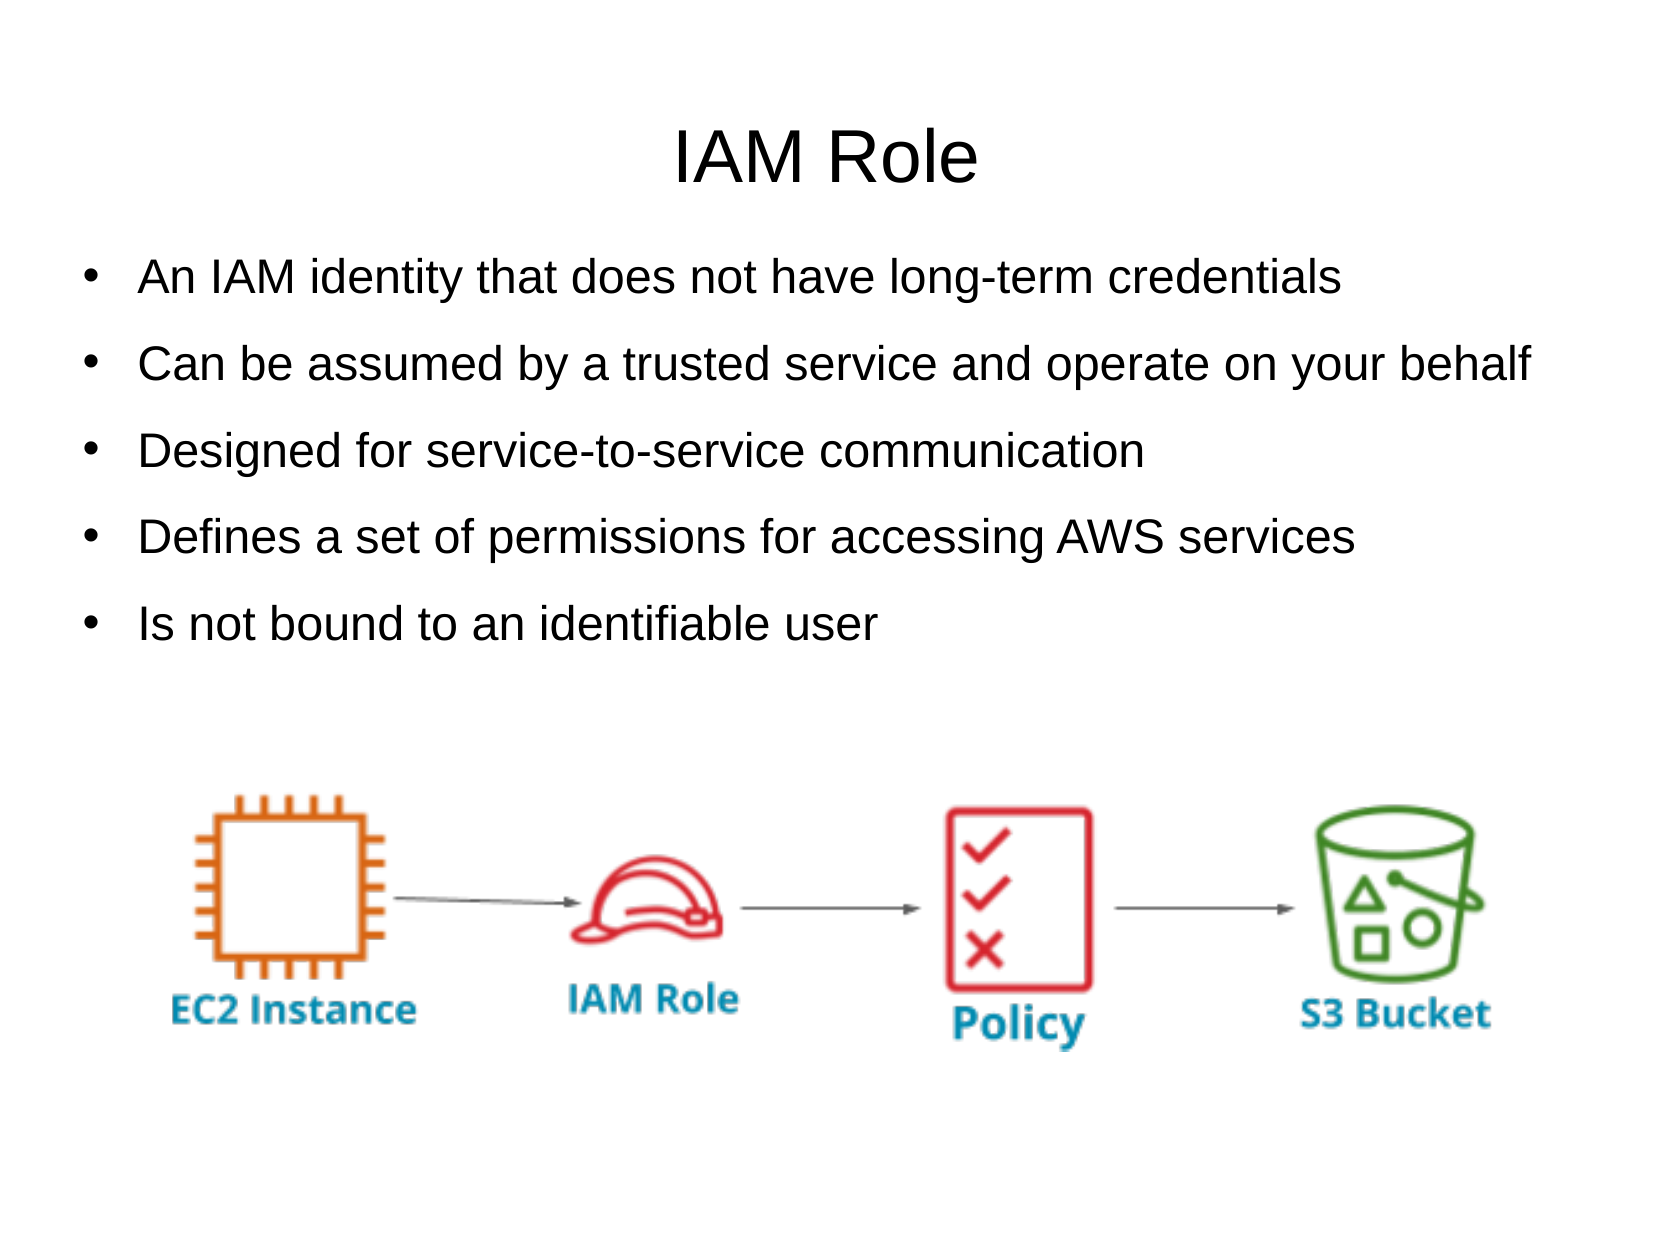

# IAM Role
An IAM identity that does not have long-term credentials
Can be assumed by a trusted service and operate on your behalf
Designed for service-to-service communication
Defines a set of permissions for accessing AWS services
Is not bound to an identifiable user